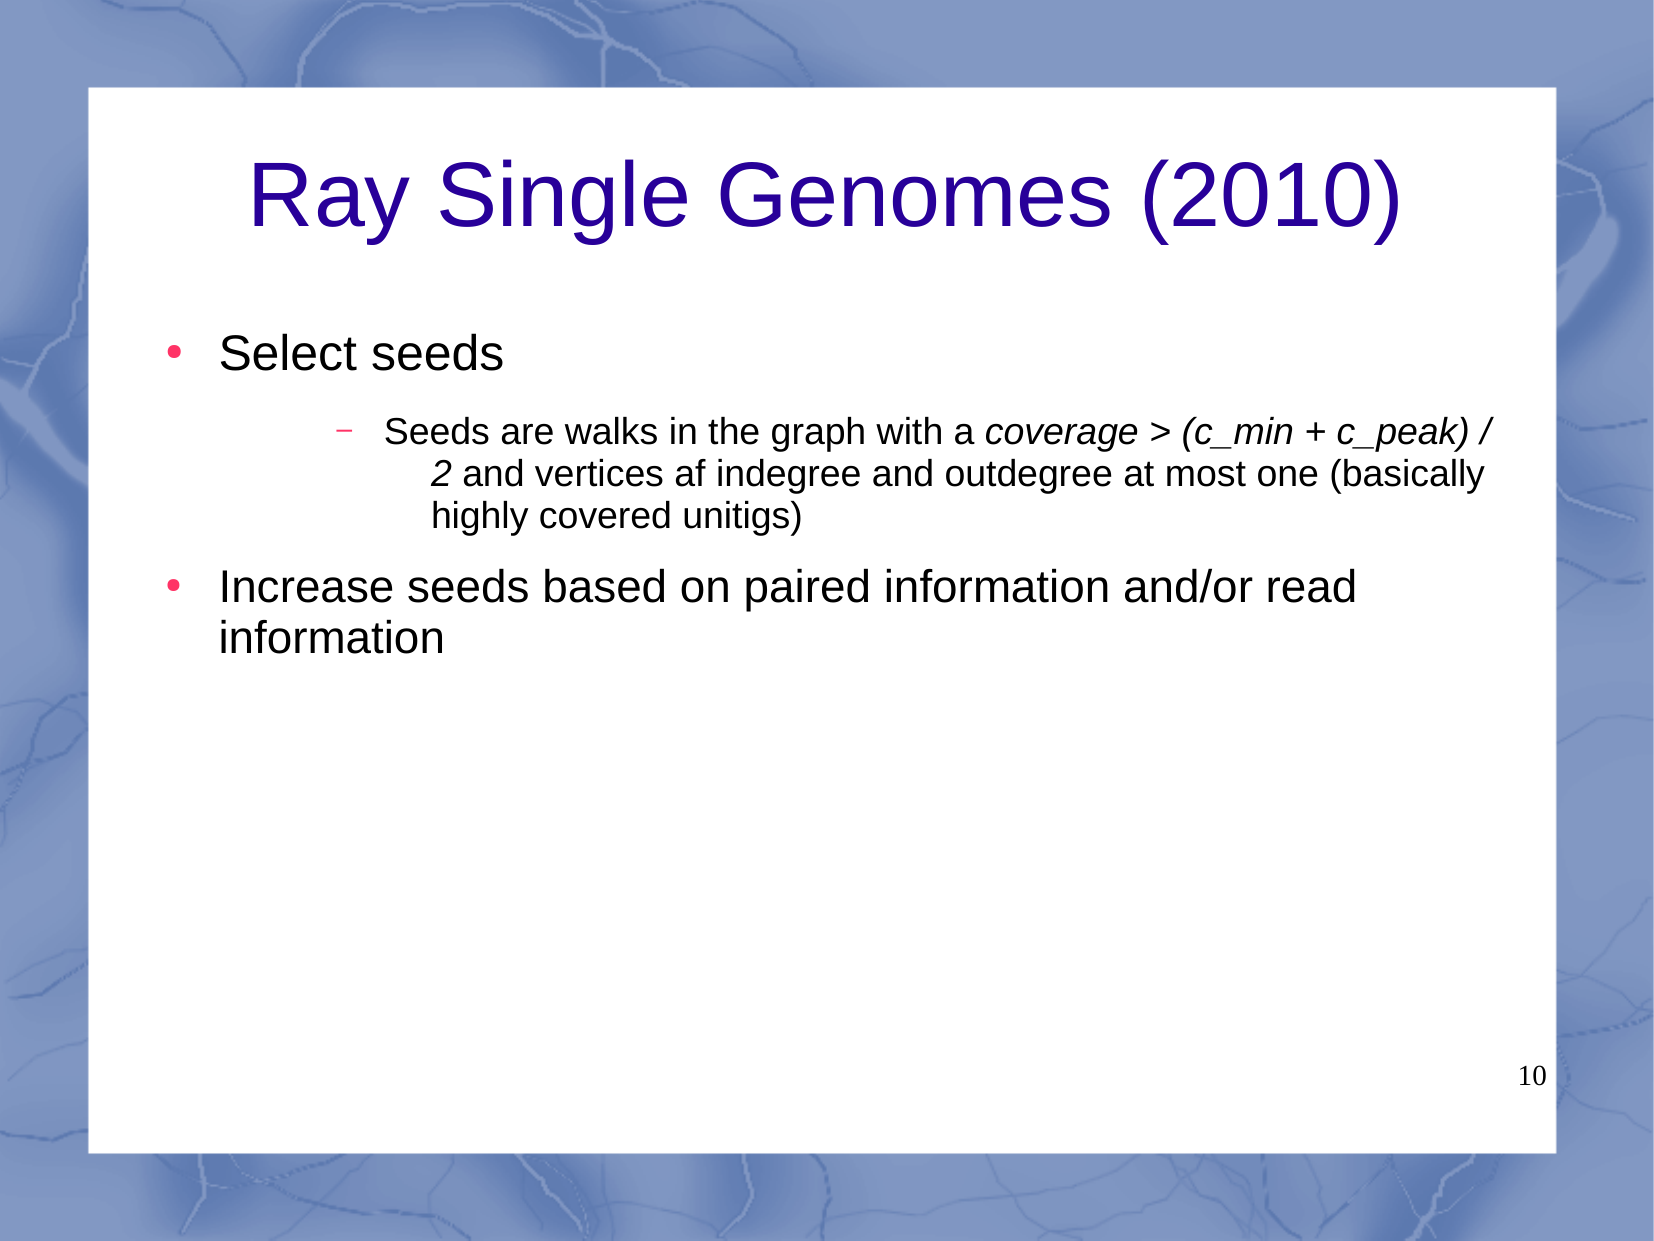

# Ray Single Genomes (2010)
Select seeds
Seeds are walks in the graph with a coverage > (c_min + c_peak) / 2 and vertices af indegree and outdegree at most one (basically highly covered unitigs)
Increase seeds based on paired information and/or read information
10